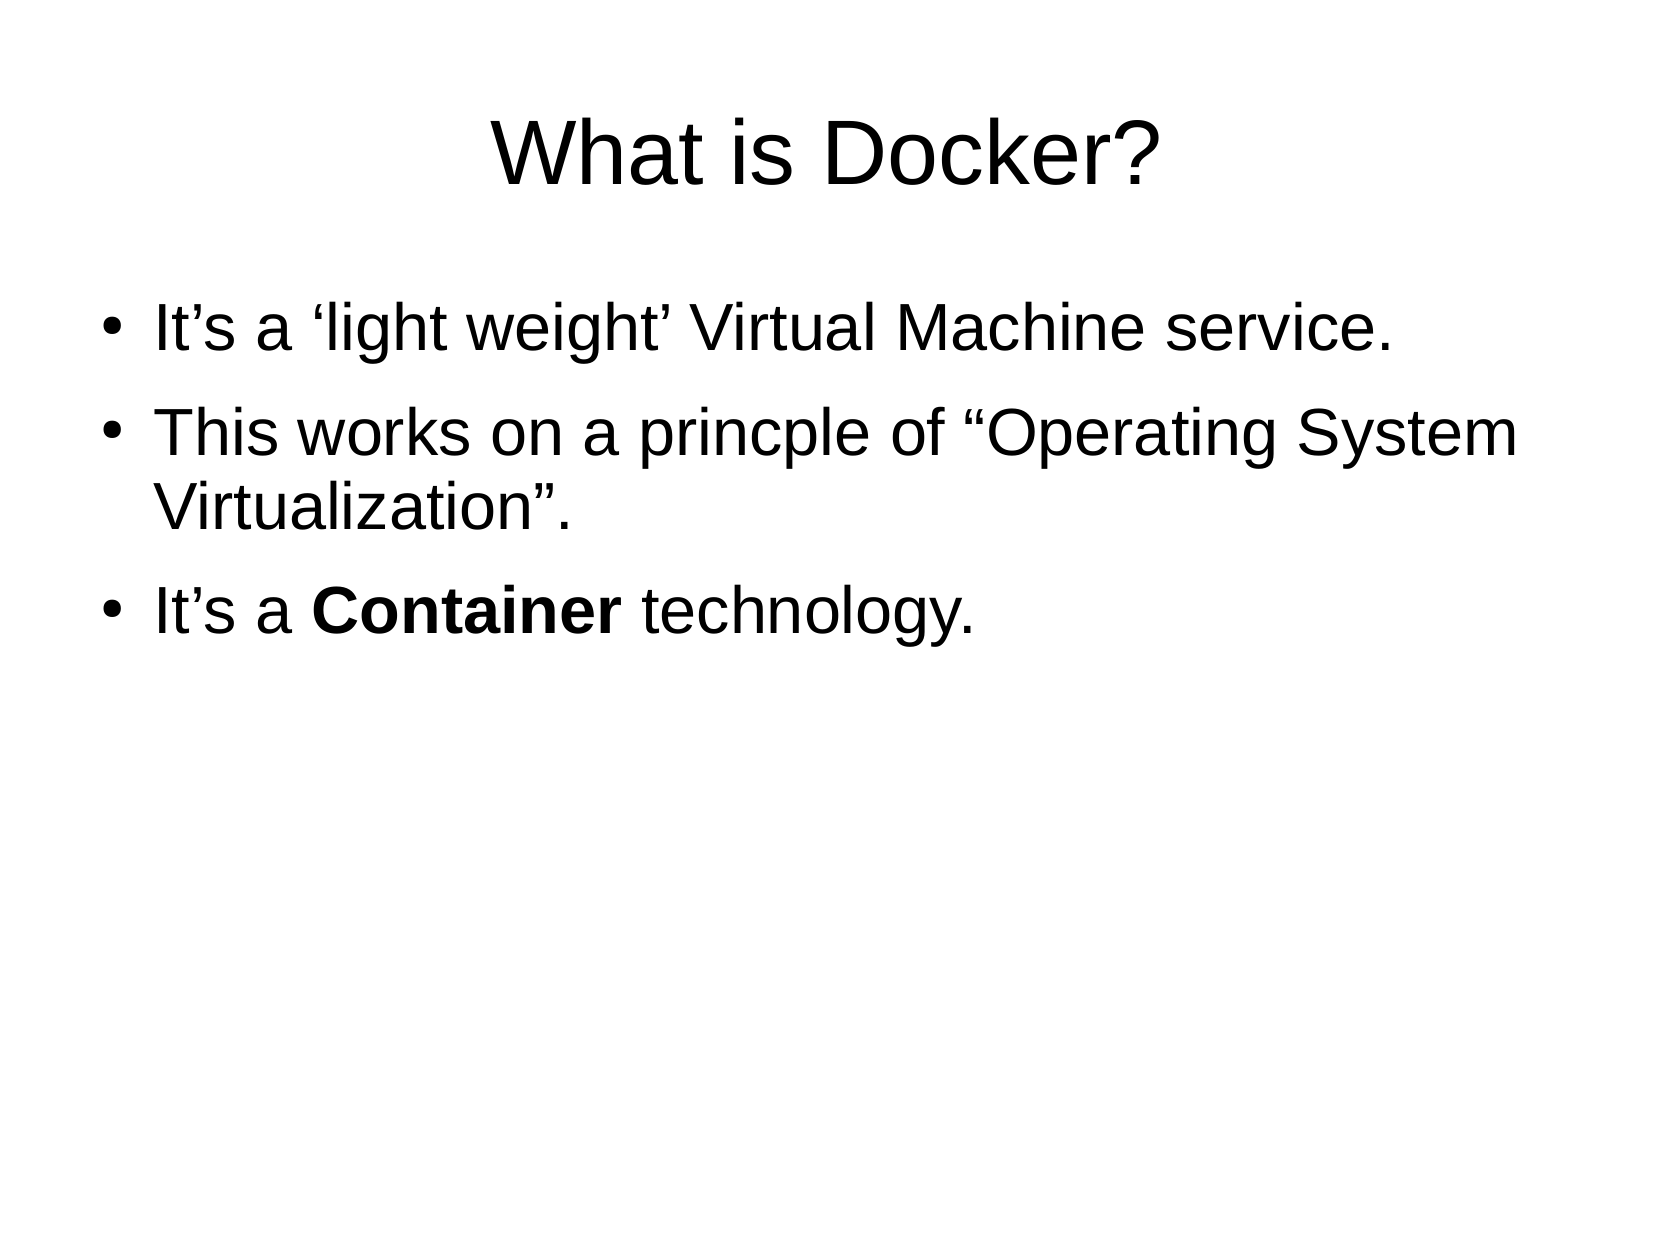

# What is Docker?
It’s a ‘light weight’ Virtual Machine service.
This works on a princple of “Operating System Virtualization”.
It’s a Container technology.